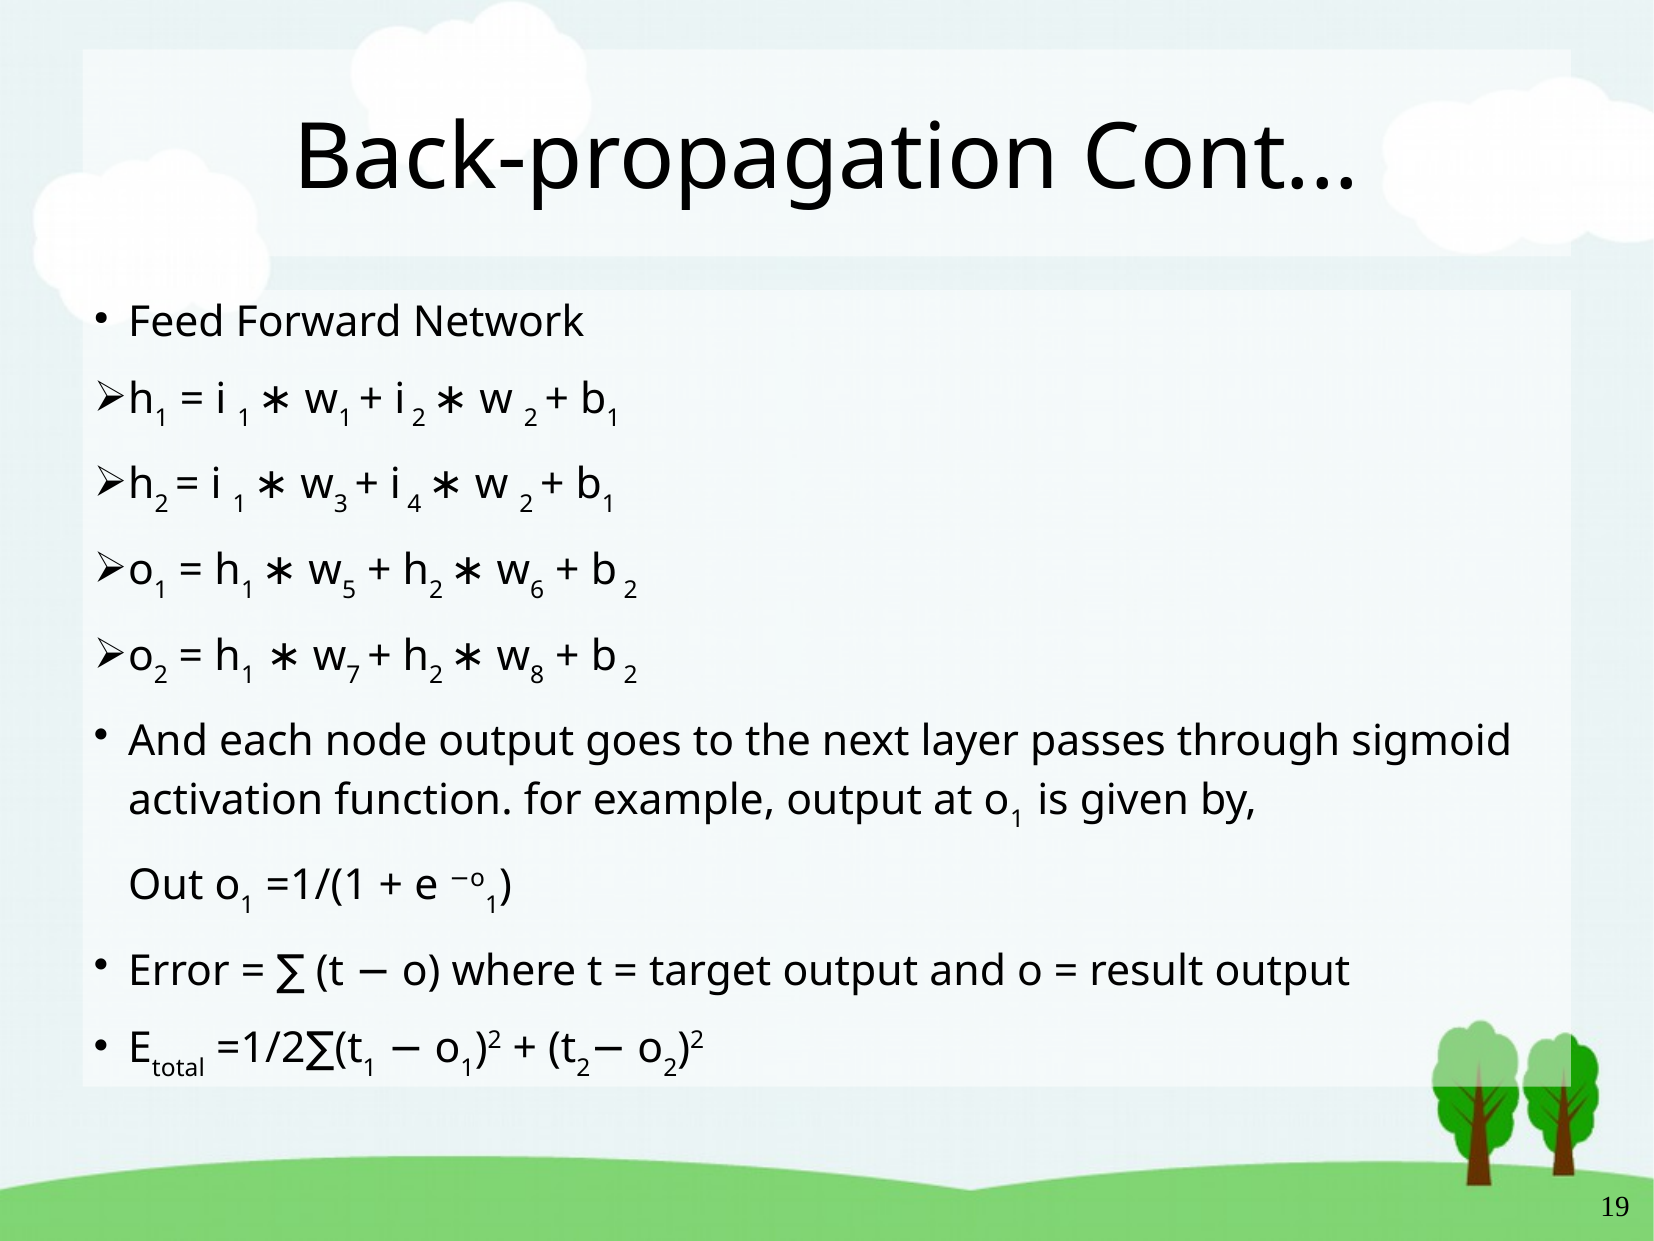

# Back-propagation Cont...
Feed Forward Network
h1 = i 1 ∗ w1 + i 2 ∗ w 2 + b1
h2 = i 1 ∗ w3 + i 4 ∗ w 2 + b1
o1 = h1 ∗ w5 + h2 ∗ w6 + b 2
o2 = h1 ∗ w7 + h2 ∗ w8 + b 2
And each node output goes to the next layer passes through sigmoid activation function. for example, output at o1 is given by,
Out o1 =1/(1 + e −o1)
Error = ∑ (t − o) where t = target output and o = result output
Etotal =1/2∑(t1 − o1)2 + (t2− o2)2
19